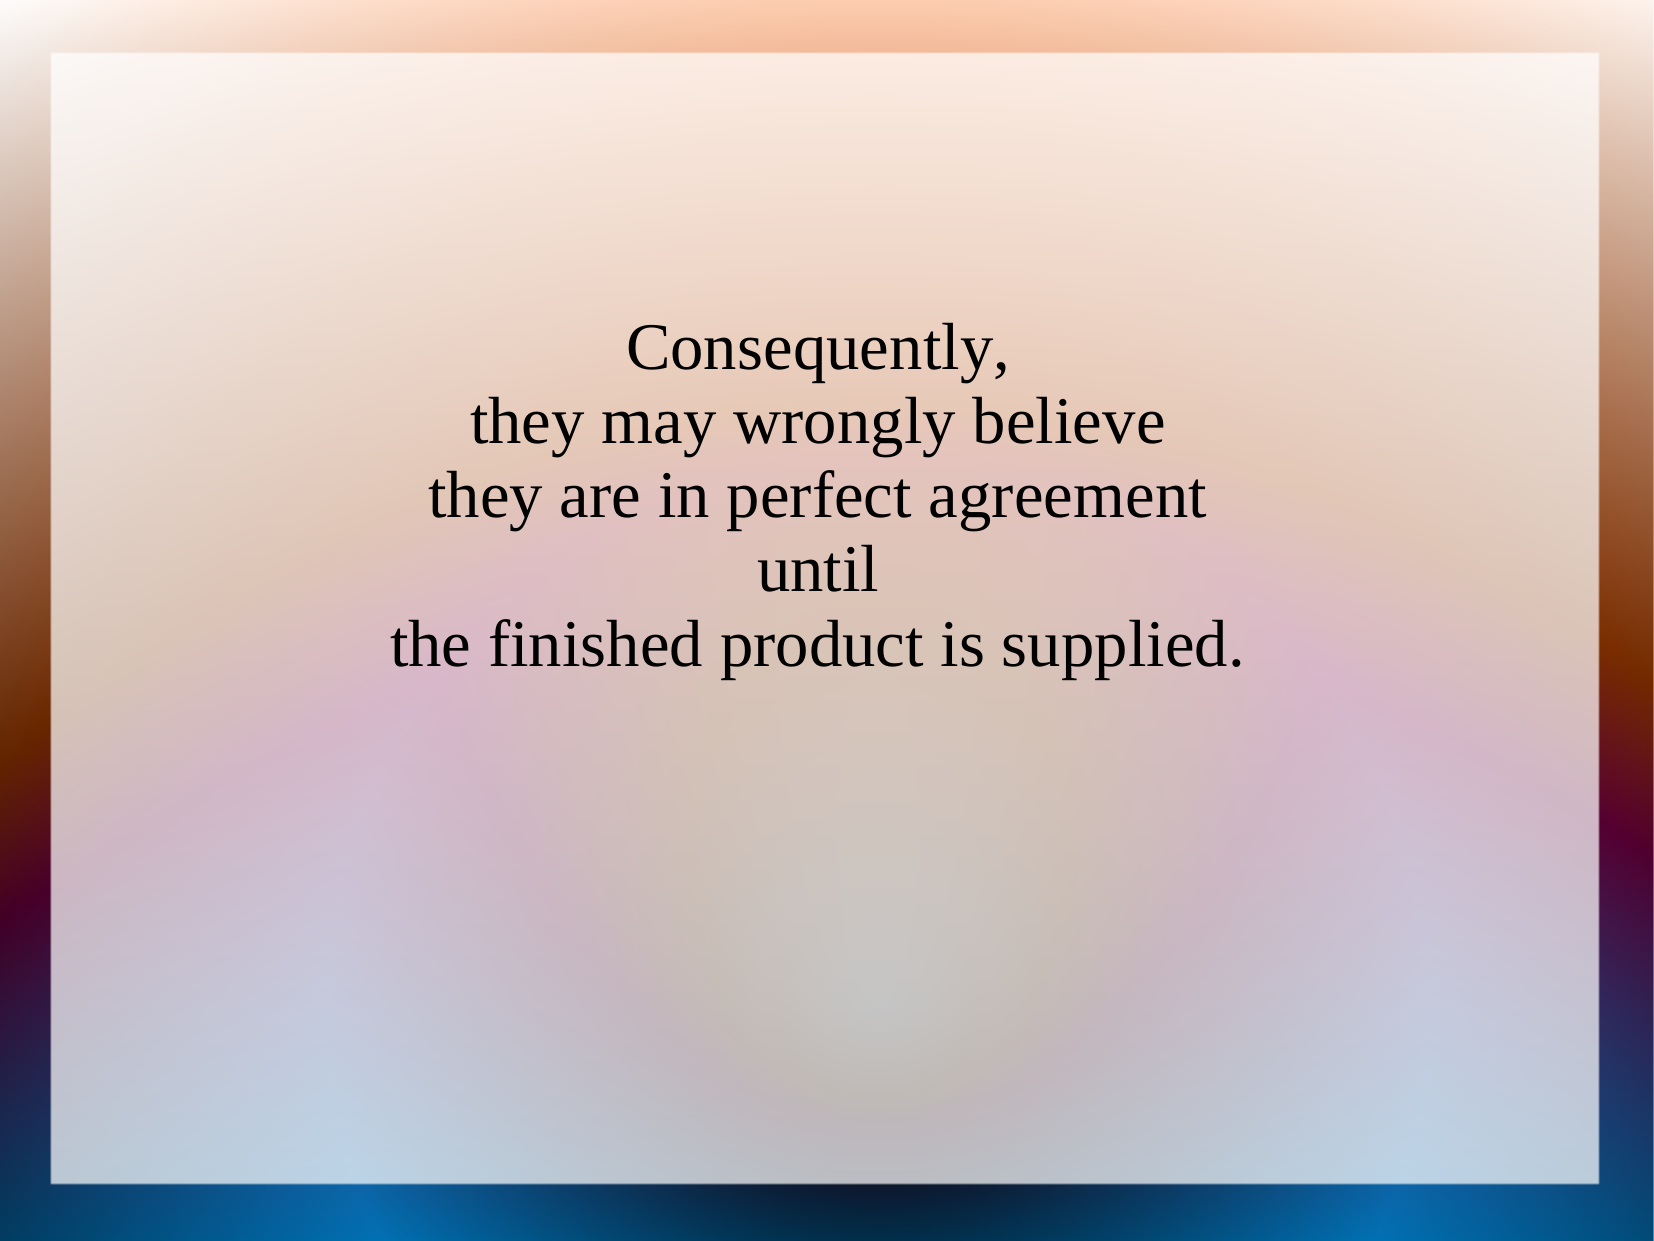

# Consequently,
they may wrongly believe
they are in perfect agreement
until
the finished product is supplied.